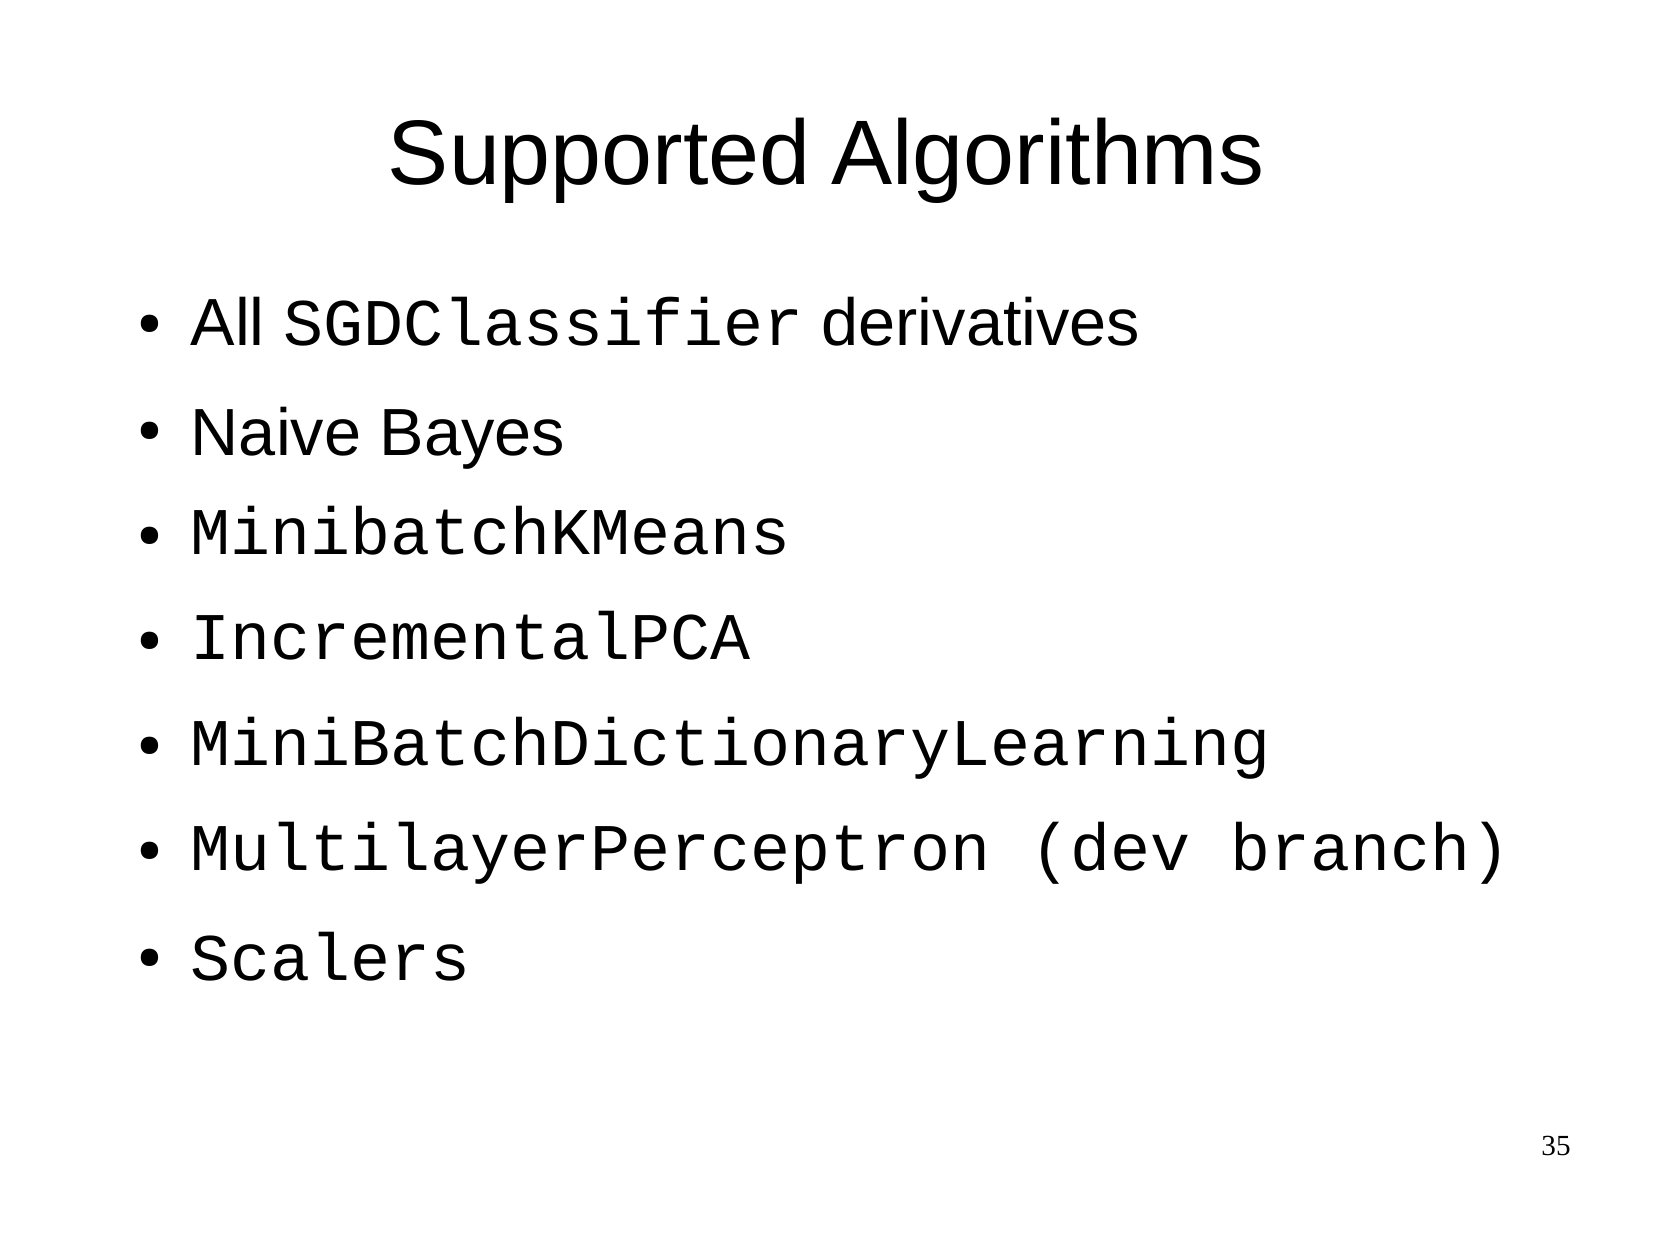

# Supported Algorithms
All SGDClassifier derivatives
Naive Bayes
MinibatchKMeans
IncrementalPCA
MiniBatchDictionaryLearning
MultilayerPerceptron (dev branch)
Scalers
35